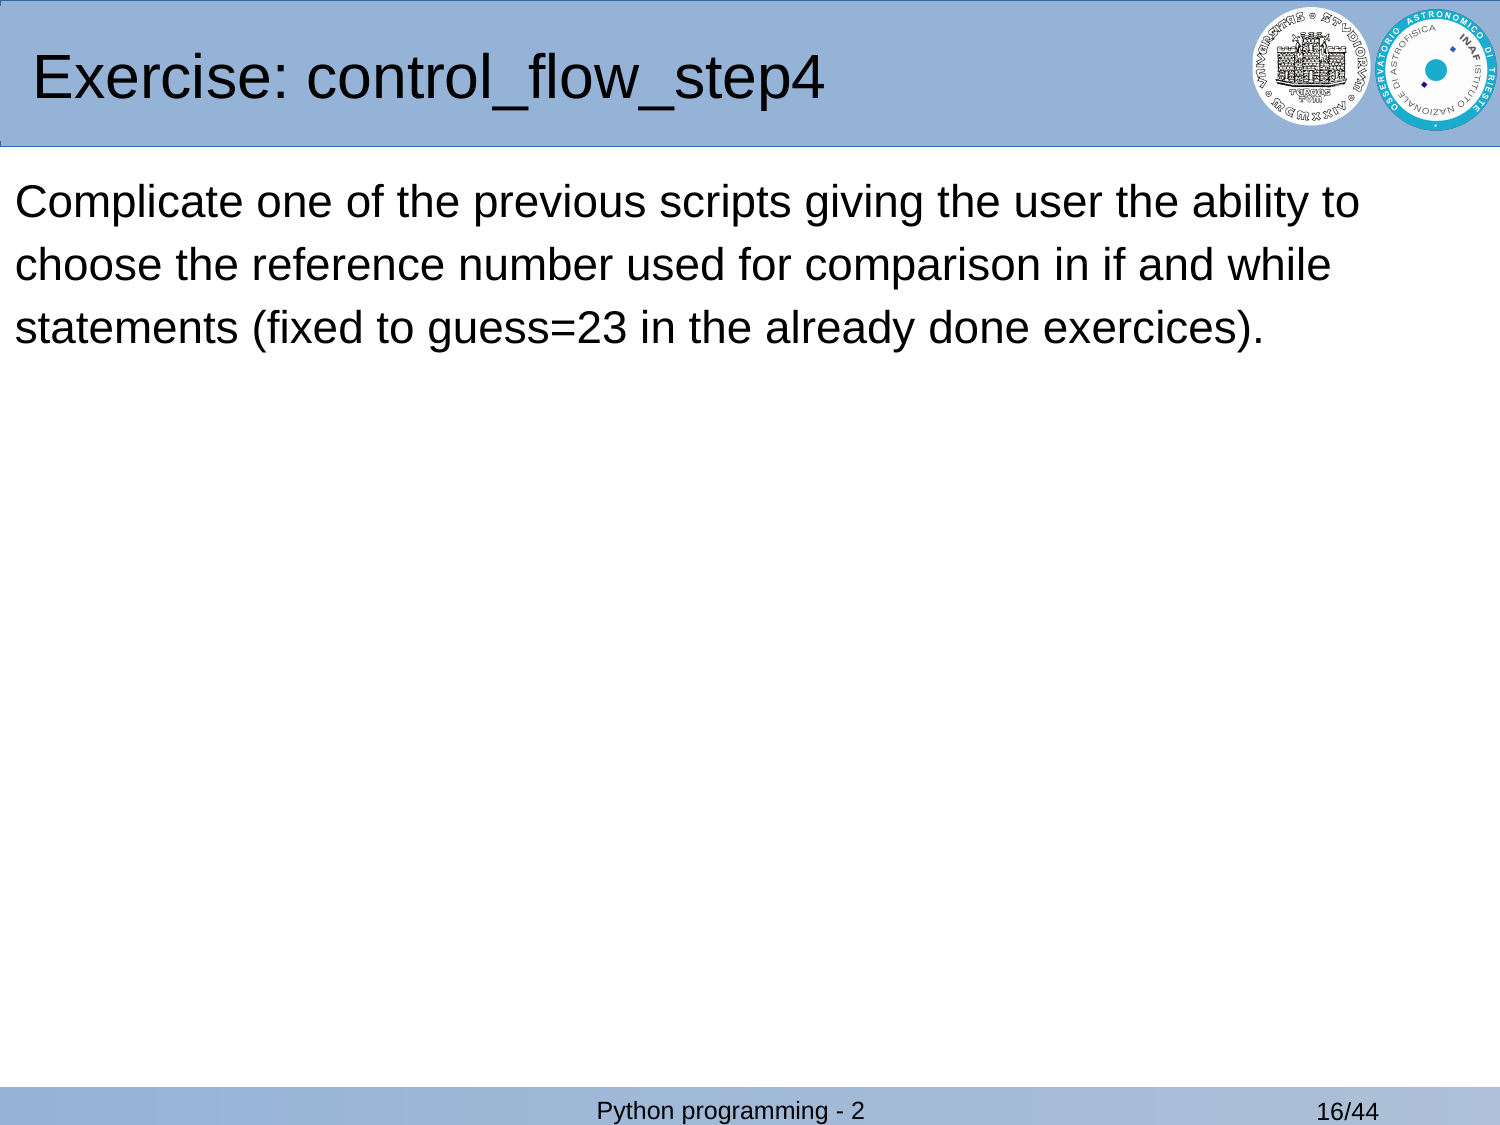

Exercise: control_flow_step4
# Complicate one of the previous scripts giving the user the ability to choose the reference number used for comparison in if and while statements (fixed to guess=23 in the already done exercices).